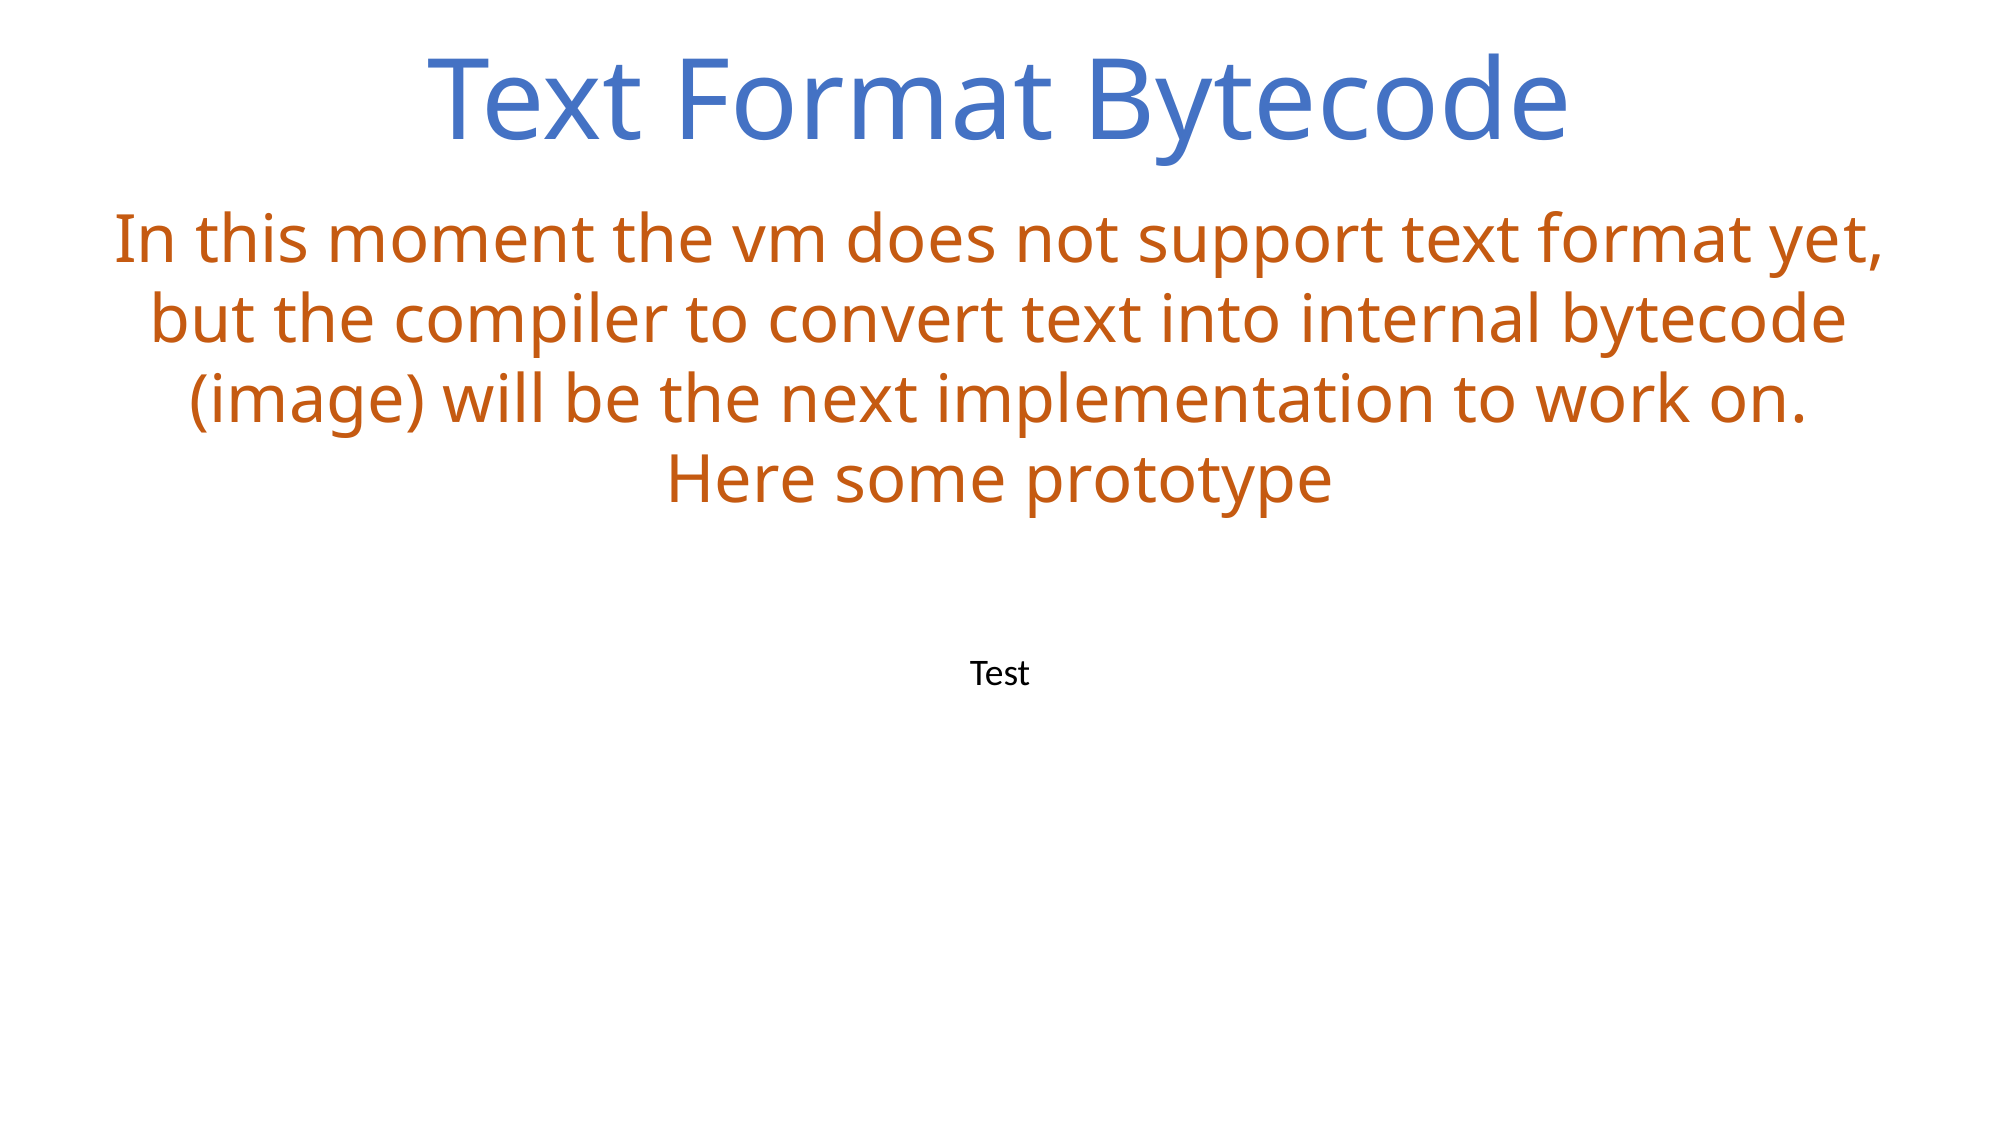

Text Format Bytecode
In this moment the vm does not support text format yet, but the compiler to convert text into internal bytecode (image) will be the next implementation to work on.
Here some prototype
Test